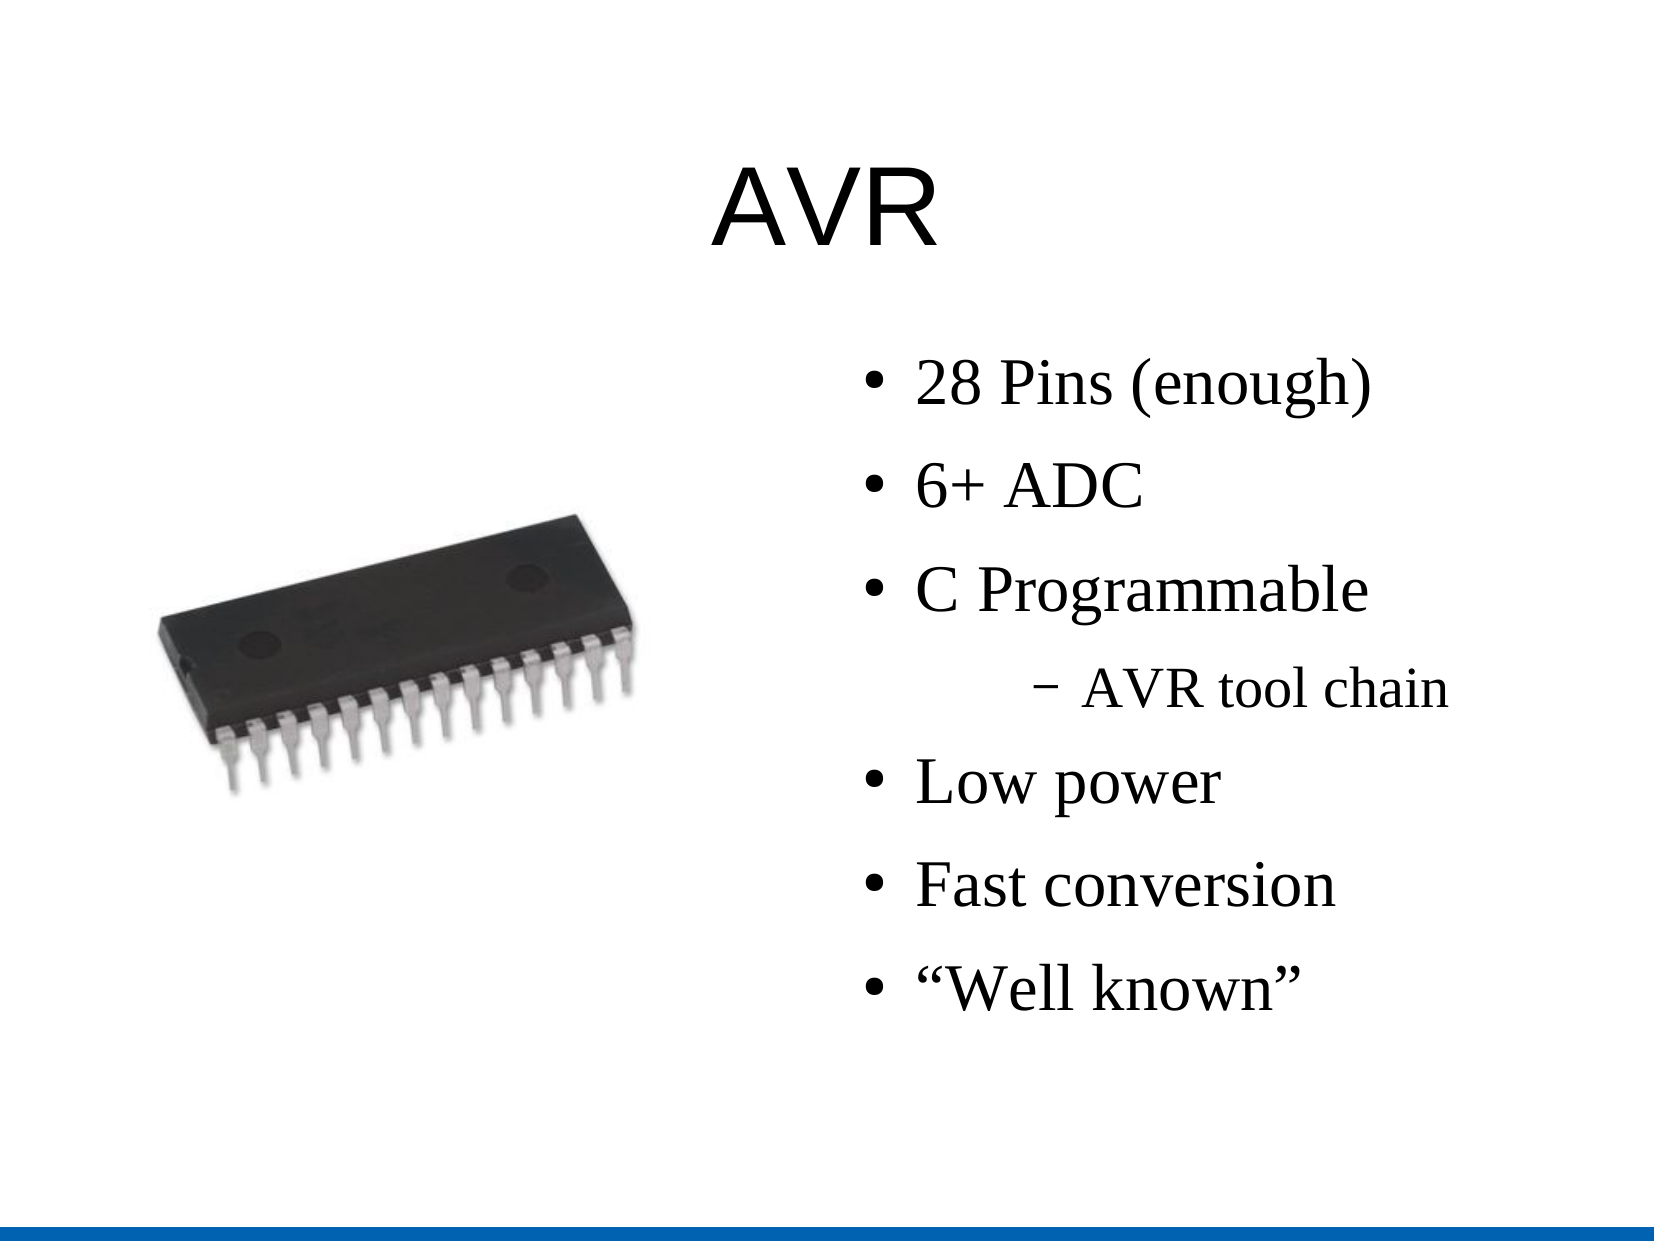

# AVR
28 Pins (enough)
6+ ADC
C Programmable
AVR tool chain
Low power
Fast conversion
“Well known”